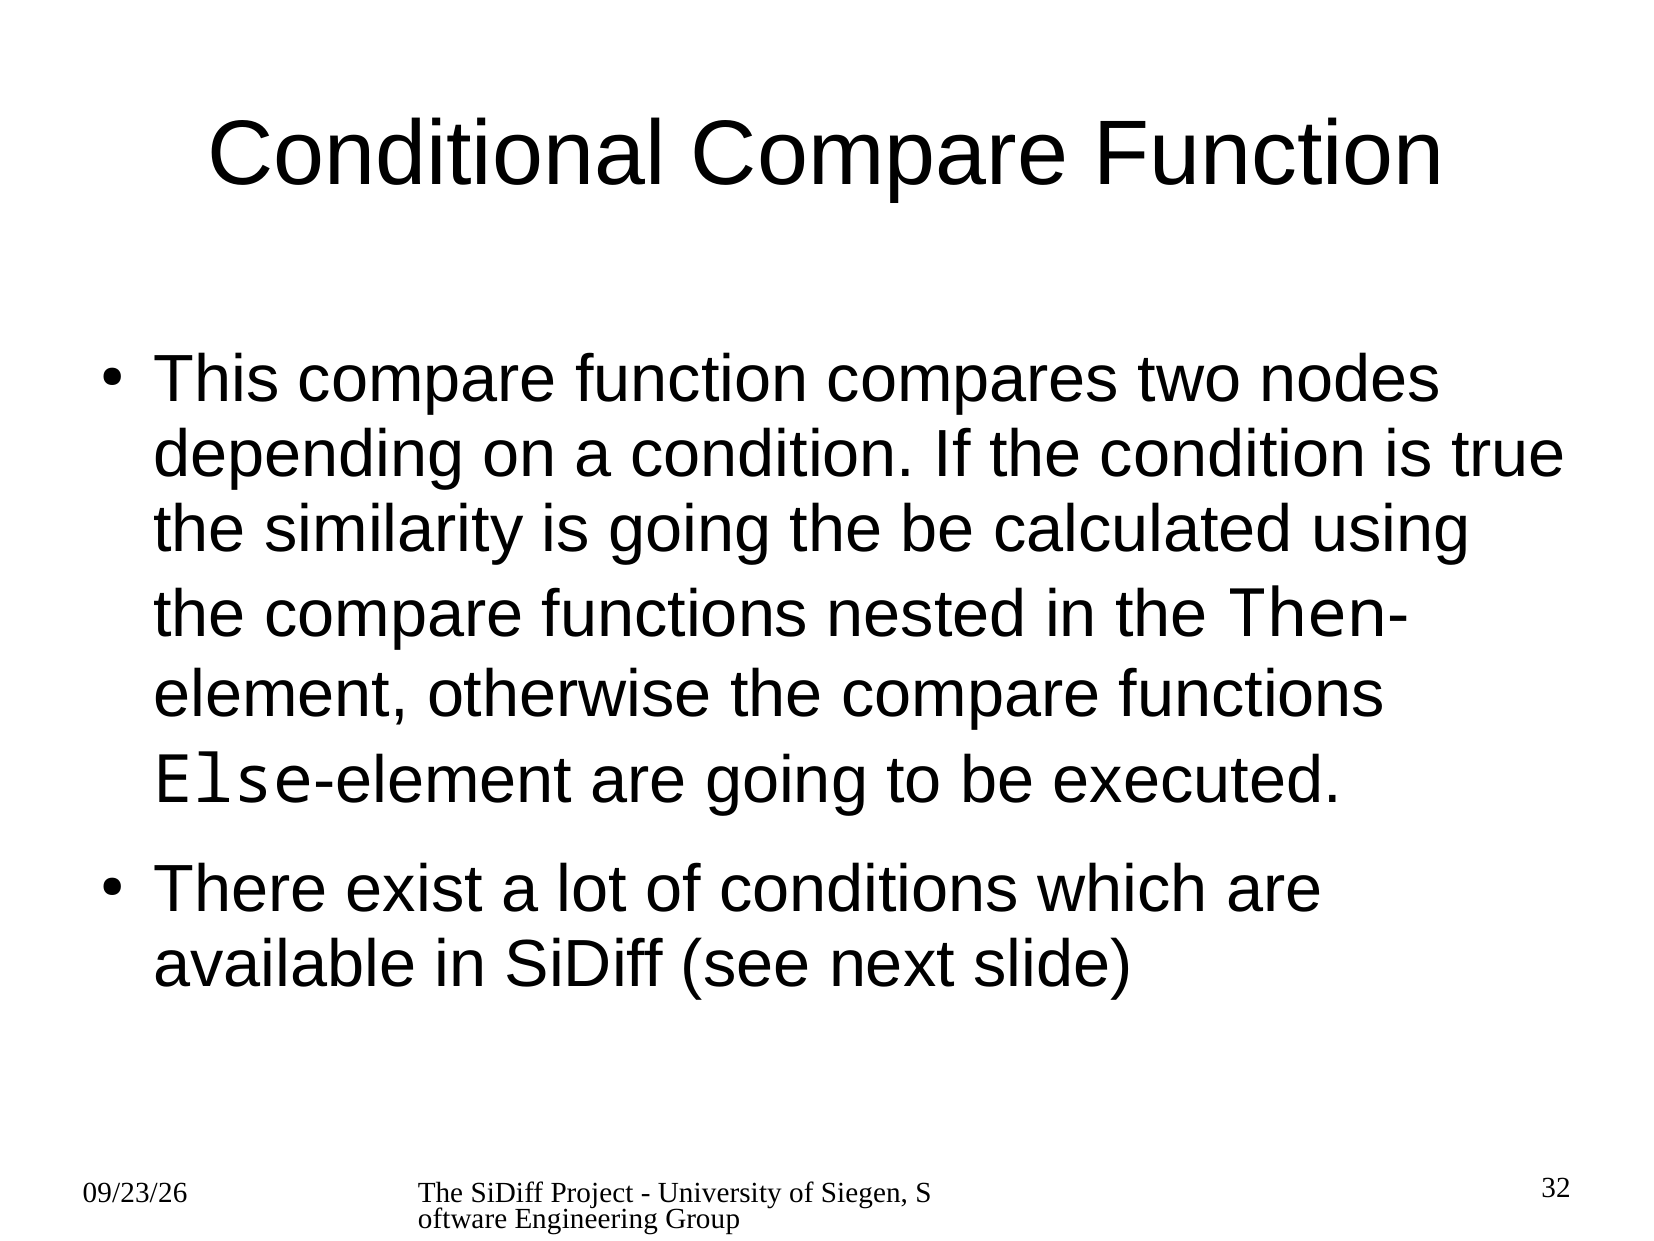

# Conditional Compare Function
This compare function compares two nodes depending on a condition. If the condition is true the similarity is going the be calculated using the compare functions nested in the Then-element, otherwise the compare functions Else-element are going to be executed.
There exist a lot of conditions which are available in SiDiff (see next slide)
32
The SiDiff Project - University of Siegen, Software Engineering Group